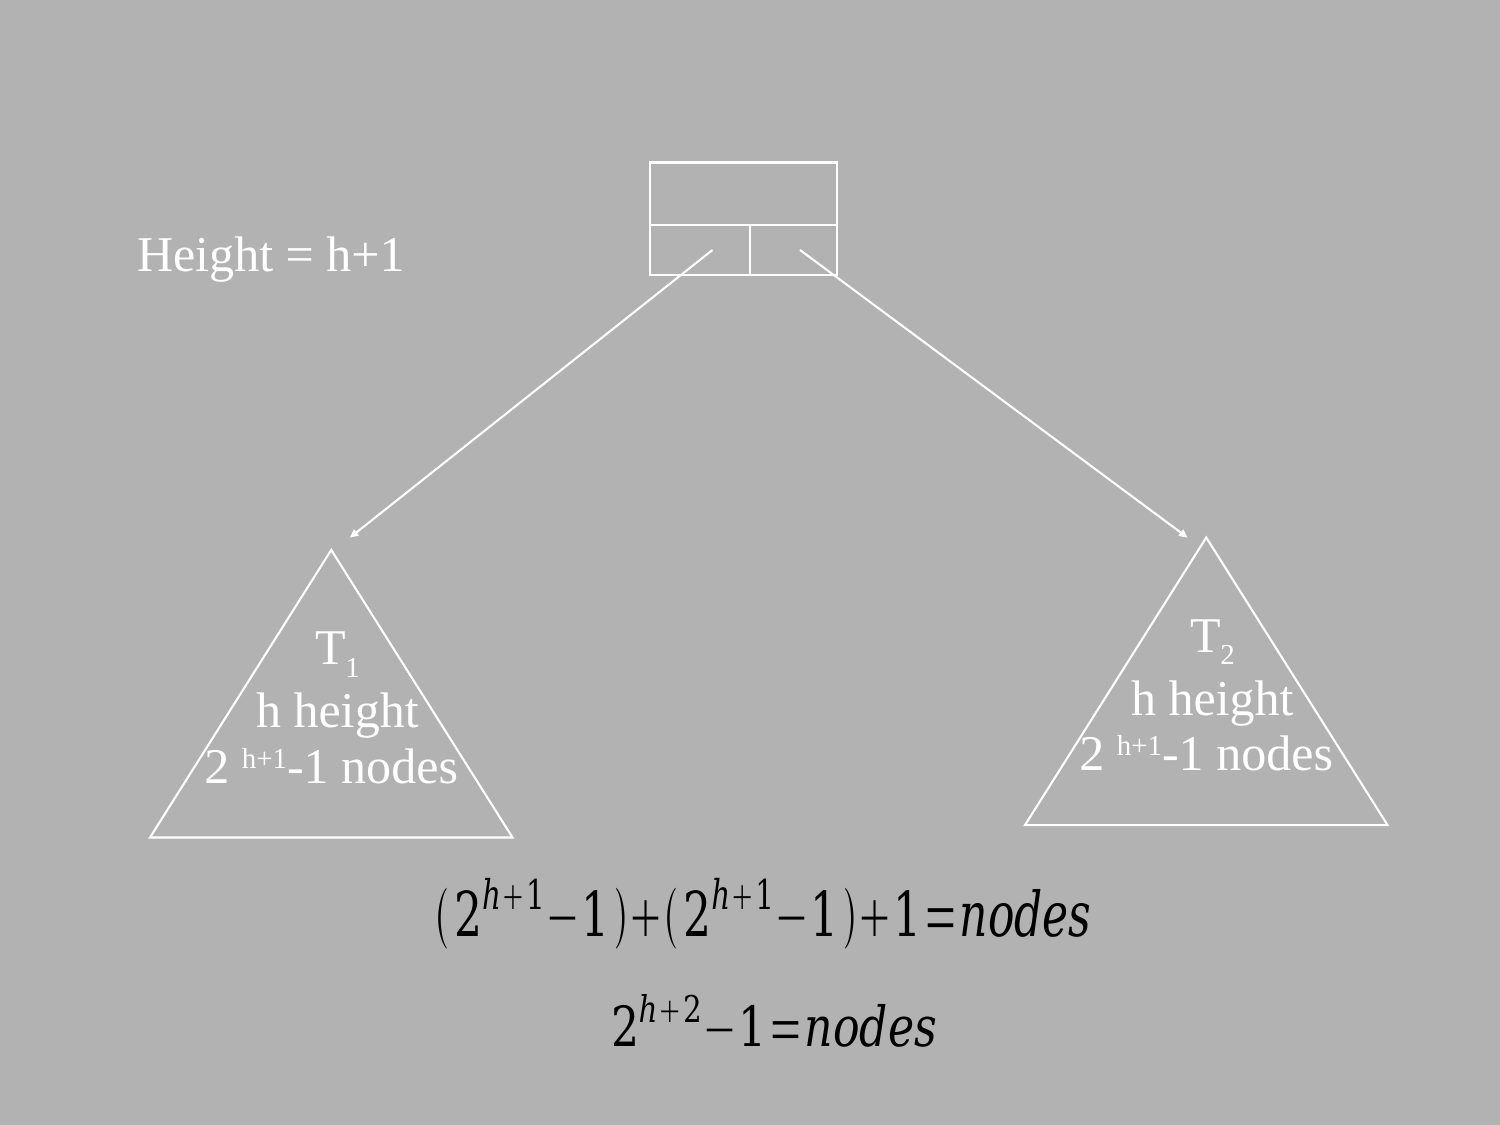

Height = h+1
T2
h height
2 h+1-1 nodes
T1
h height
2 h+1-1 nodes